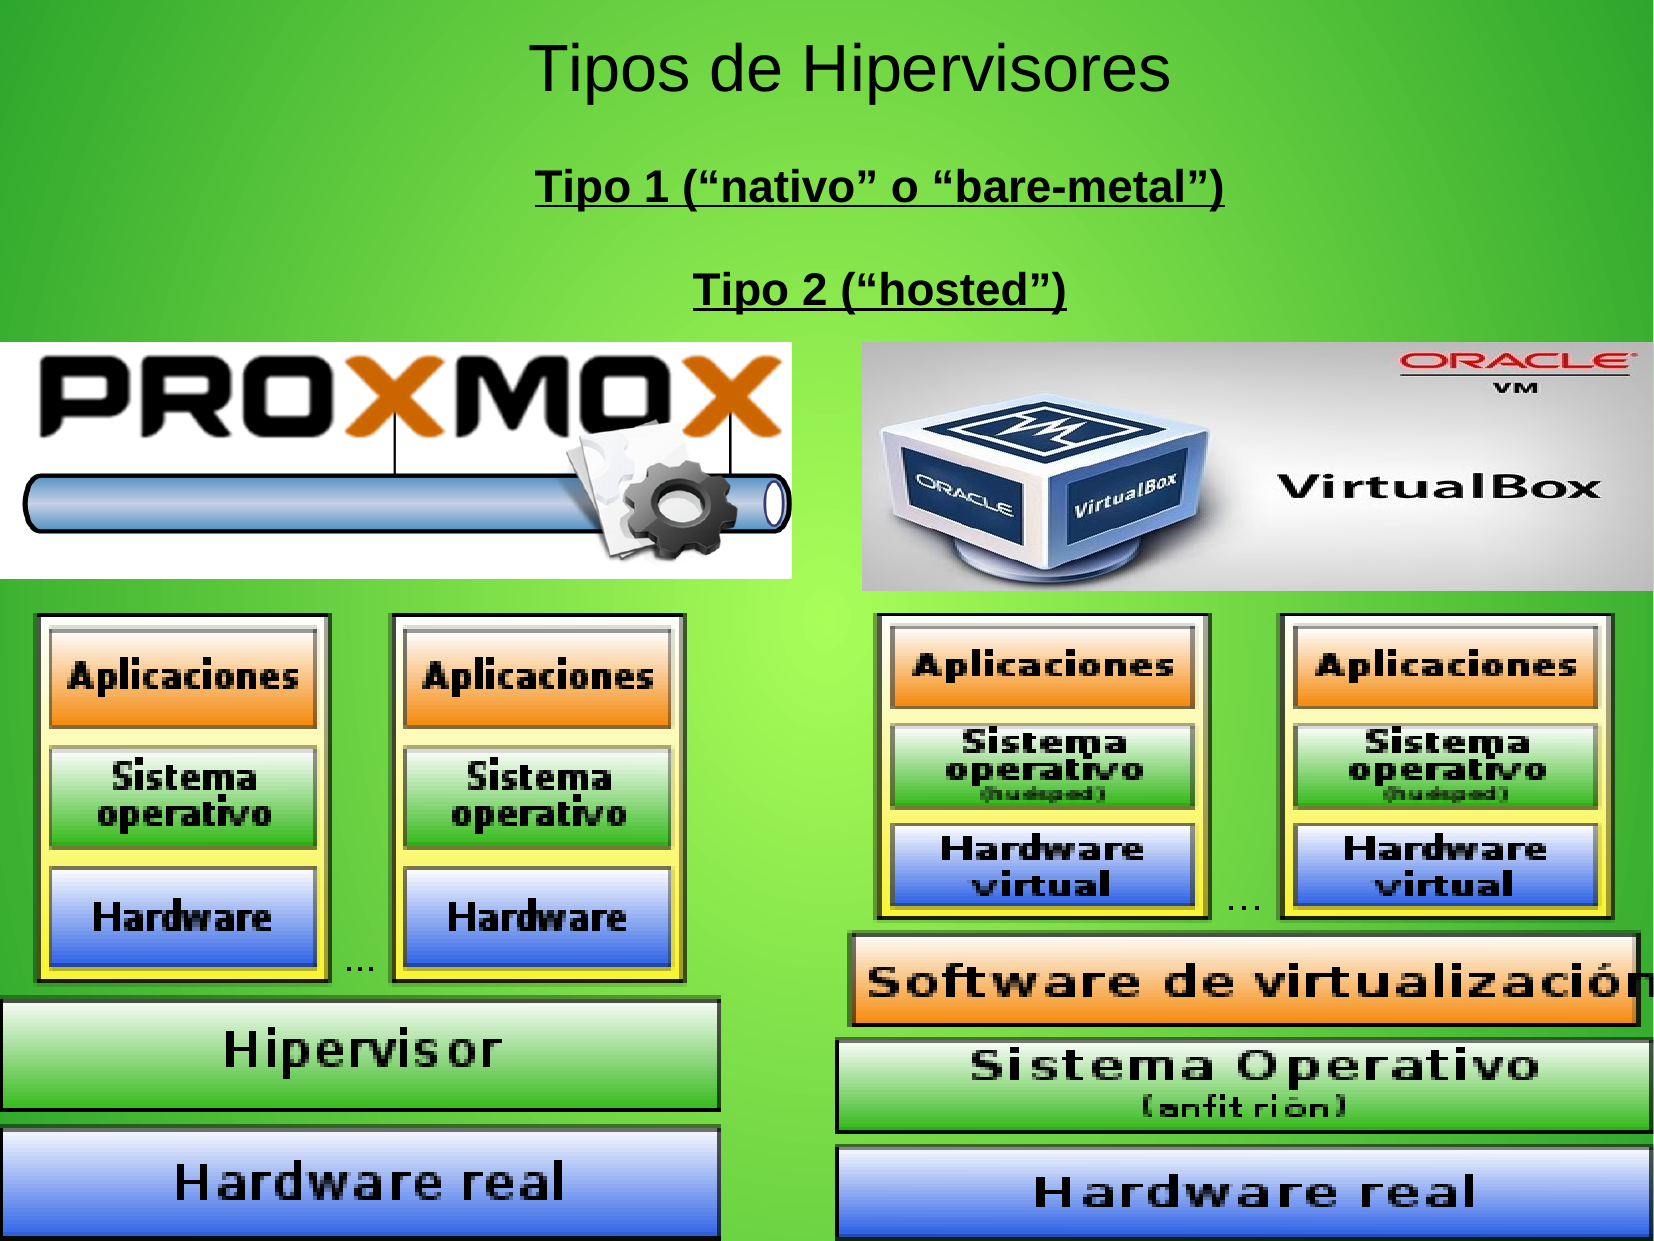

Tipos de Hipervisores
Tipo 1 (“nativo” o “bare-metal”)
Tipo 2 (“hosted”)